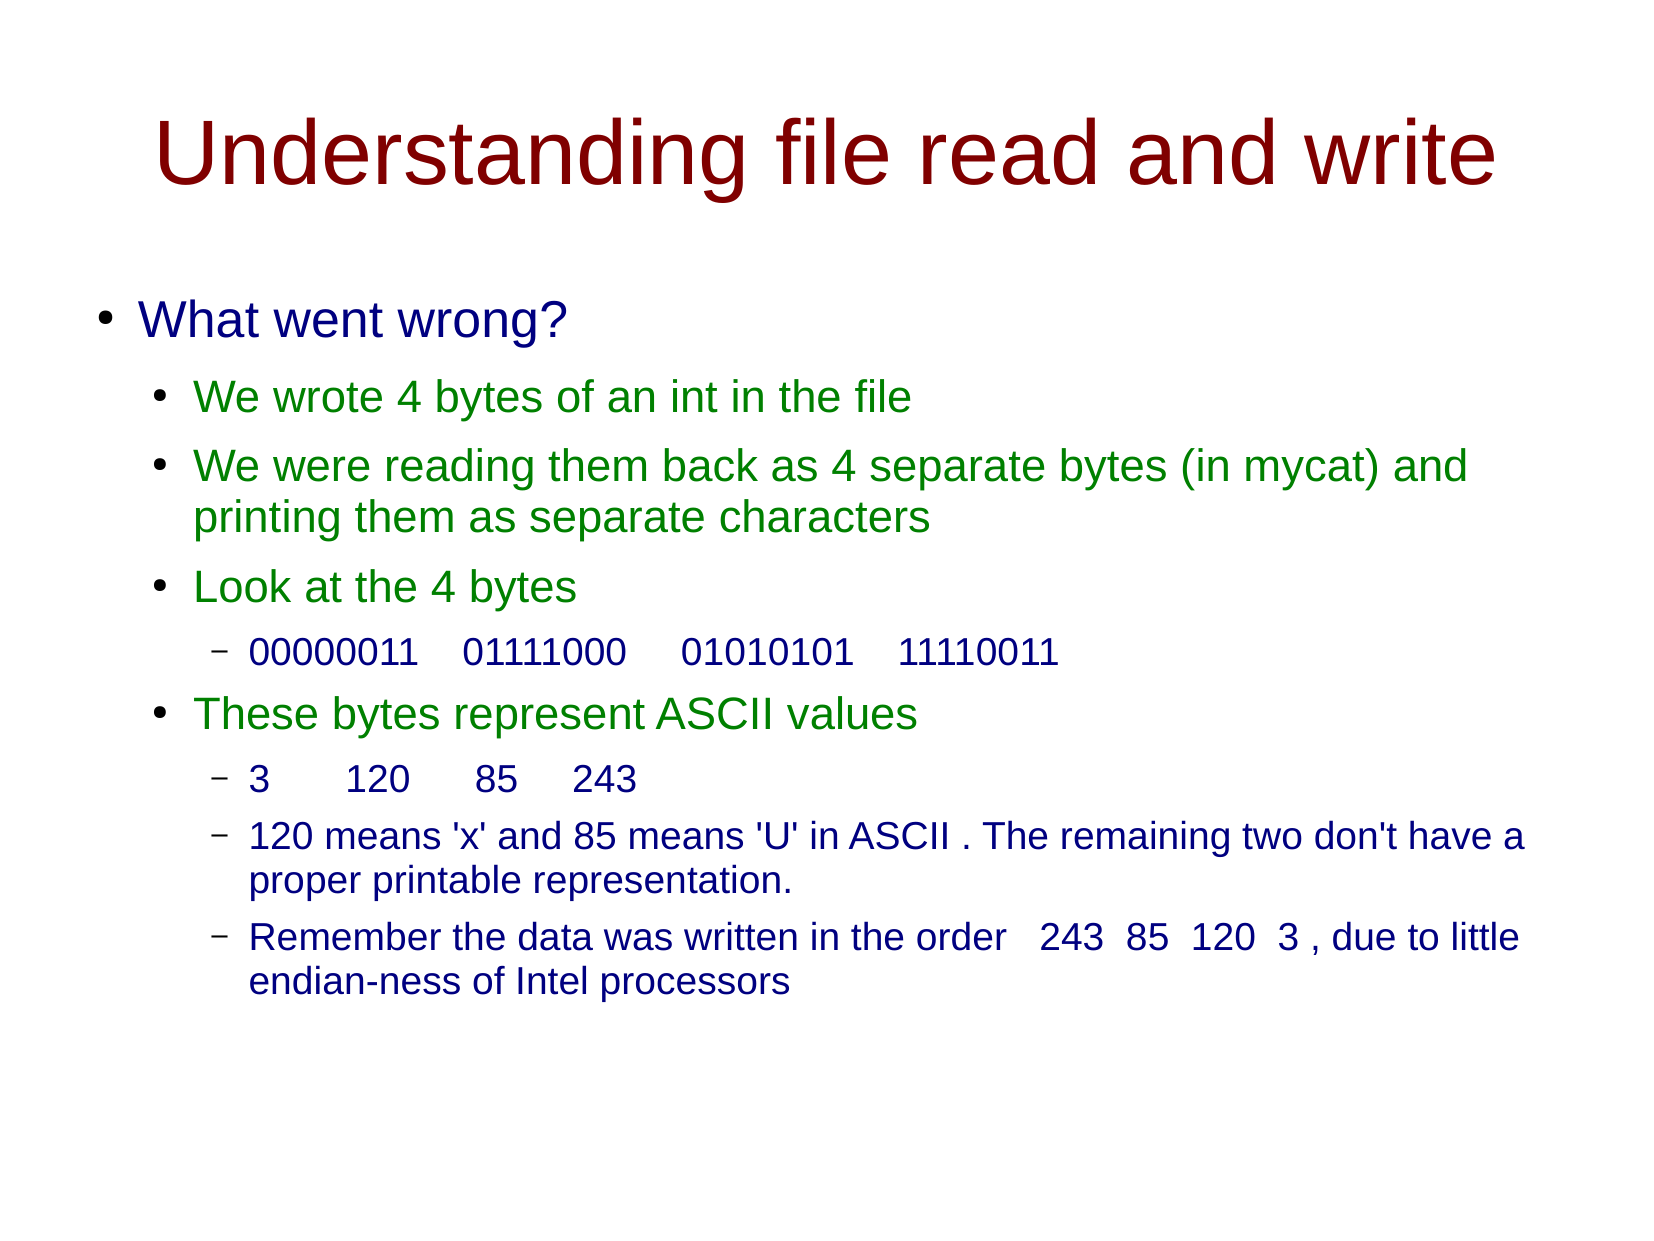

# Understanding file read and write
What went wrong?
We wrote 4 bytes of an int in the file
We were reading them back as 4 separate bytes (in mycat) and printing them as separate characters
Look at the 4 bytes
00000011 01111000 01010101 11110011
These bytes represent ASCII values
3 120 85 243
120 means 'x' and 85 means 'U' in ASCII . The remaining two don't have a proper printable representation.
Remember the data was written in the order 243 85 120 3 , due to little endian-ness of Intel processors